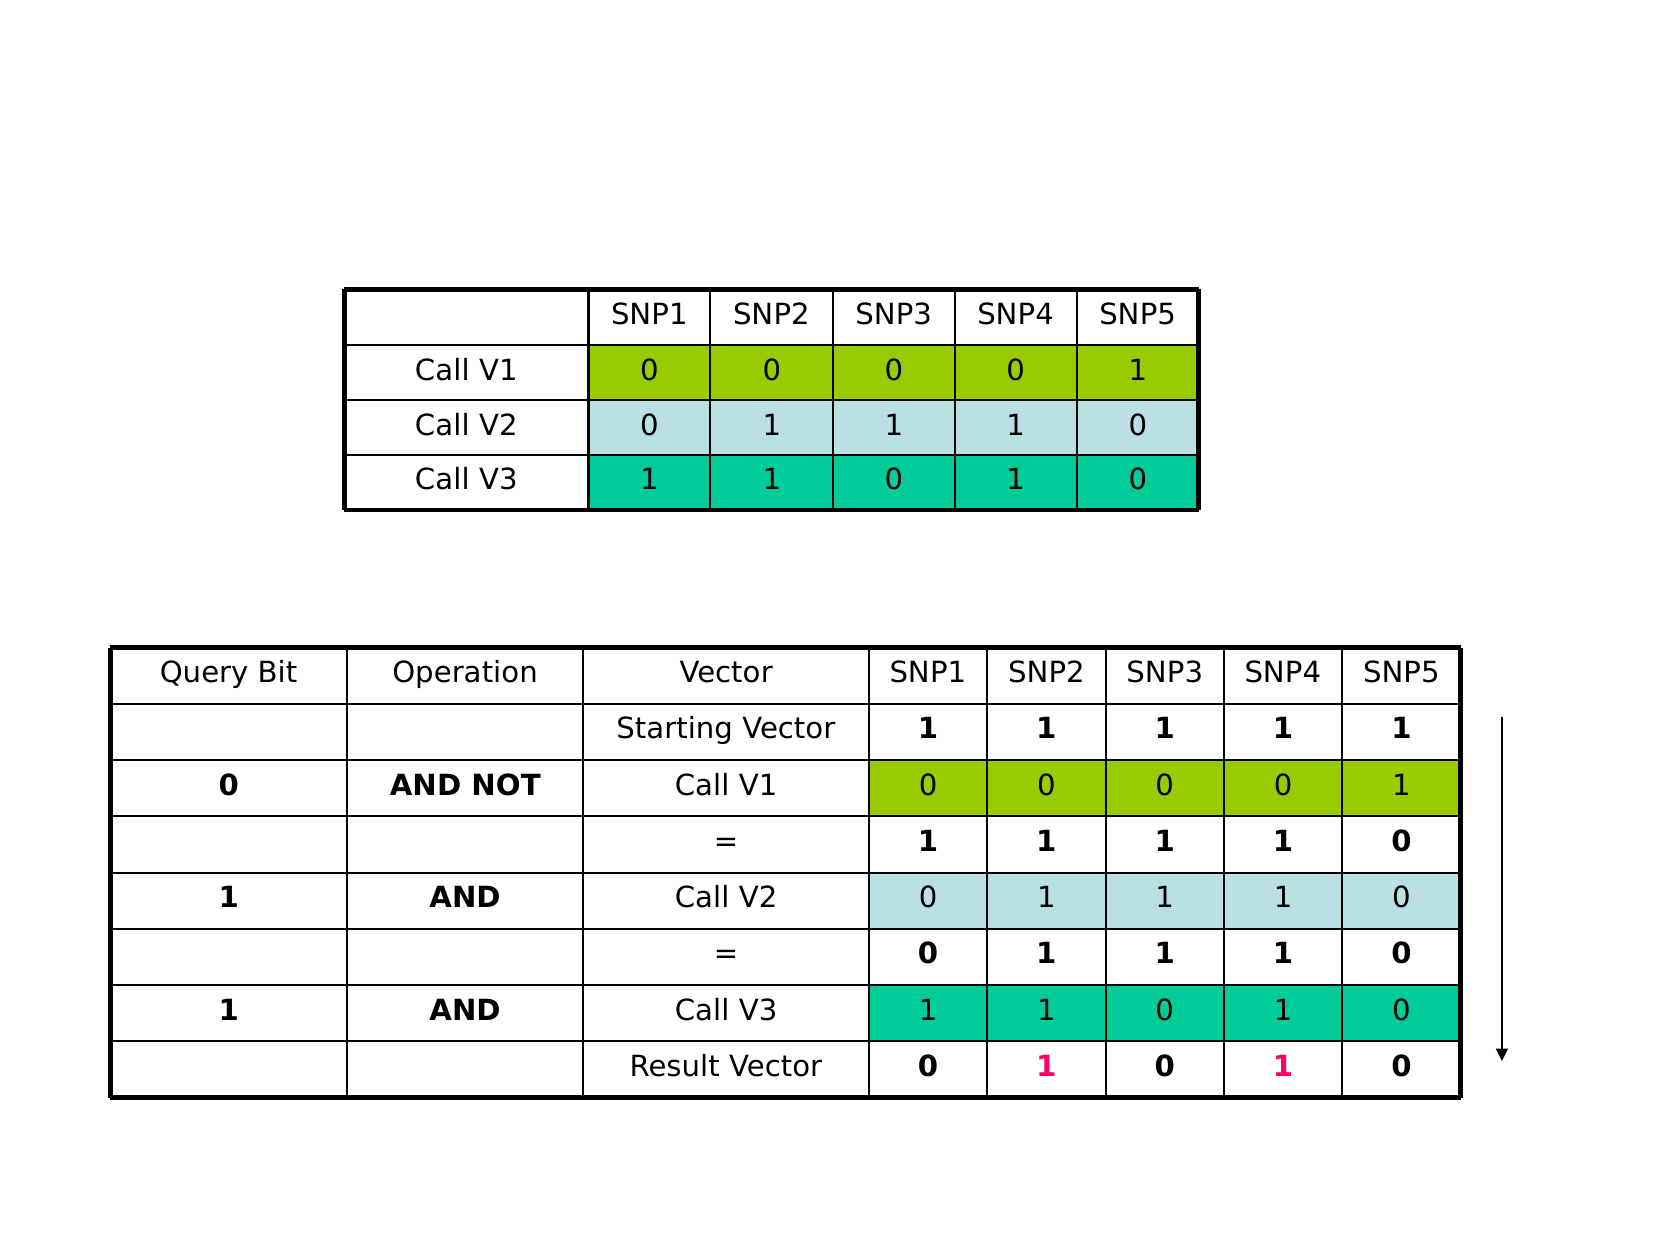

SNP1
SNP2
SNP3
SNP4
SNP5
Call V1
0
0
0
0
1
Call V2
0
1
1
1
0
Call V3
1
1
0
1
0
Query Bit
Operation
Vector
SNP1
SNP2
SNP3
SNP4
SNP5
Starting Vector
1
1
1
1
1
0
AND NOT
Call V1
0
0
0
0
1
=
1
1
1
1
0
1
AND
Call V2
0
1
1
1
0
=
0
1
1
1
0
1
AND
Call V3
1
1
0
1
0
Result Vector
0
1
0
1
0